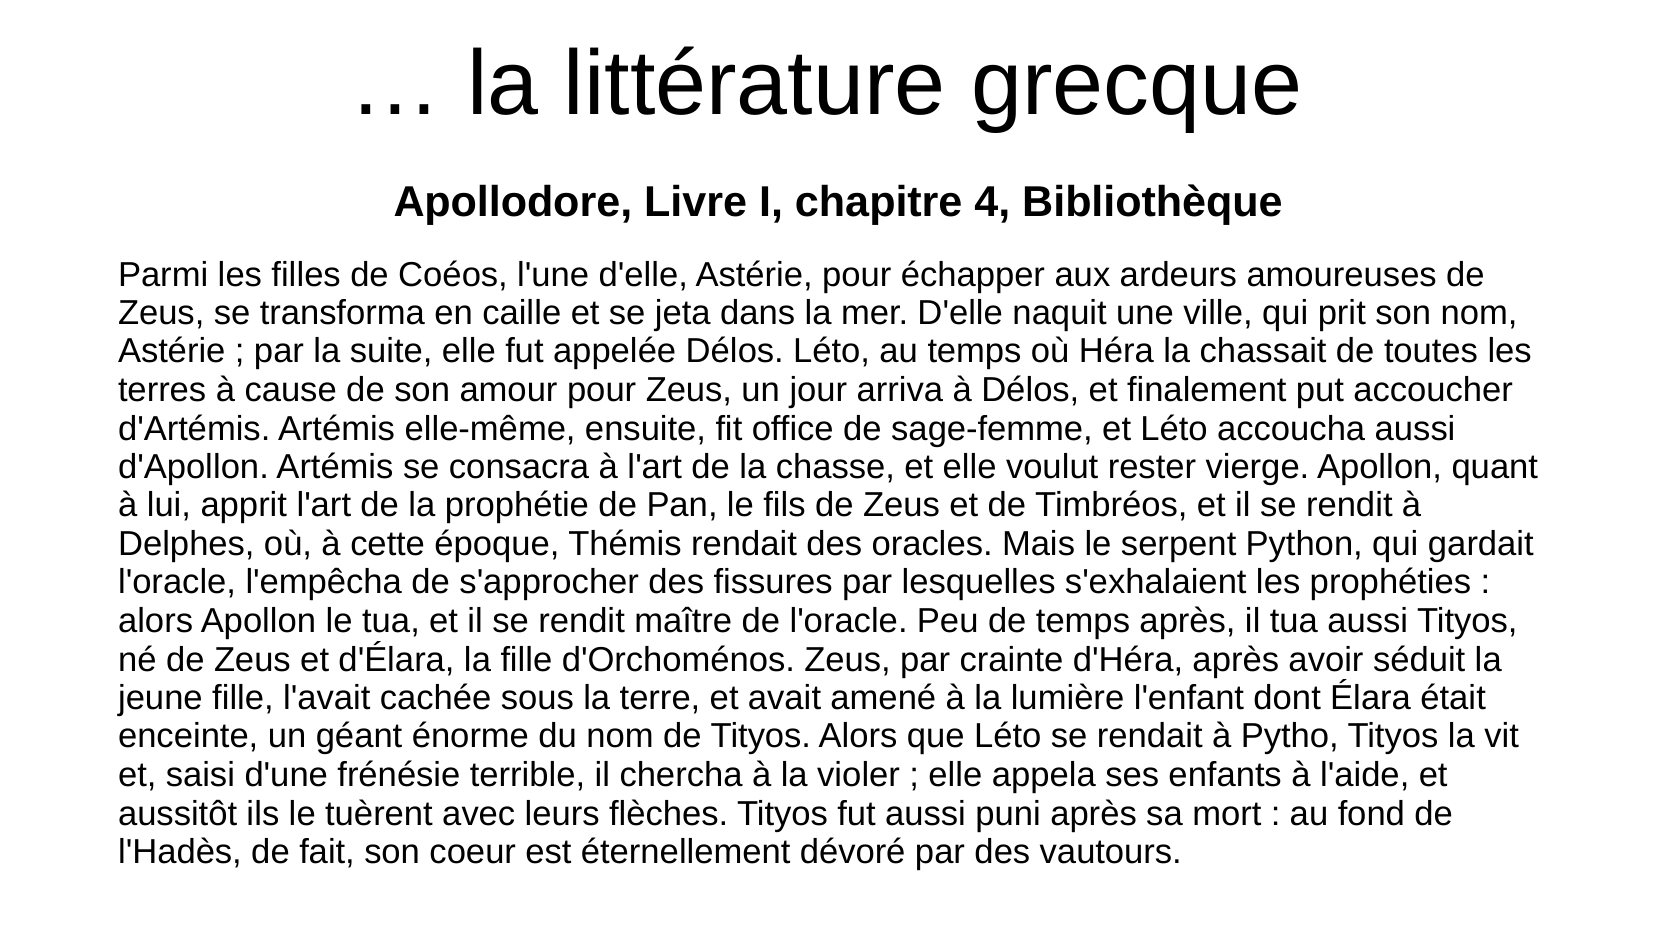

# … la littérature grecque
Apollodore, Livre I, chapitre 4, Bibliothèque
Parmi les filles de Coéos, l'une d'elle, Astérie, pour échapper aux ardeurs amoureuses de Zeus, se transforma en caille et se jeta dans la mer. D'elle naquit une ville, qui prit son nom, Astérie ; par la suite, elle fut appelée Délos. Léto, au temps où Héra la chassait de toutes les terres à cause de son amour pour Zeus, un jour arriva à Délos, et finalement put accoucher d'Artémis. Artémis elle-même, ensuite, fit office de sage-femme, et Léto accoucha aussi d'Apollon. Artémis se consacra à l'art de la chasse, et elle voulut rester vierge. Apollon, quant à lui, apprit l'art de la prophétie de Pan, le fils de Zeus et de Timbréos, et il se rendit à Delphes, où, à cette époque, Thémis rendait des oracles. Mais le serpent Python, qui gardait l'oracle, l'empêcha de s'approcher des fissures par lesquelles s'exhalaient les prophéties : alors Apollon le tua, et il se rendit maître de l'oracle. Peu de temps après, il tua aussi Tityos, né de Zeus et d'Élara, la fille d'Orchoménos. Zeus, par crainte d'Héra, après avoir séduit la jeune fille, l'avait cachée sous la terre, et avait amené à la lumière l'enfant dont Élara était enceinte, un géant énorme du nom de Tityos. Alors que Léto se rendait à Pytho, Tityos la vit et, saisi d'une frénésie terrible, il chercha à la violer ; elle appela ses enfants à l'aide, et aussitôt ils le tuèrent avec leurs flèches. Tityos fut aussi puni après sa mort : au fond de l'Hadès, de fait, son coeur est éternellement dévoré par des vautours.